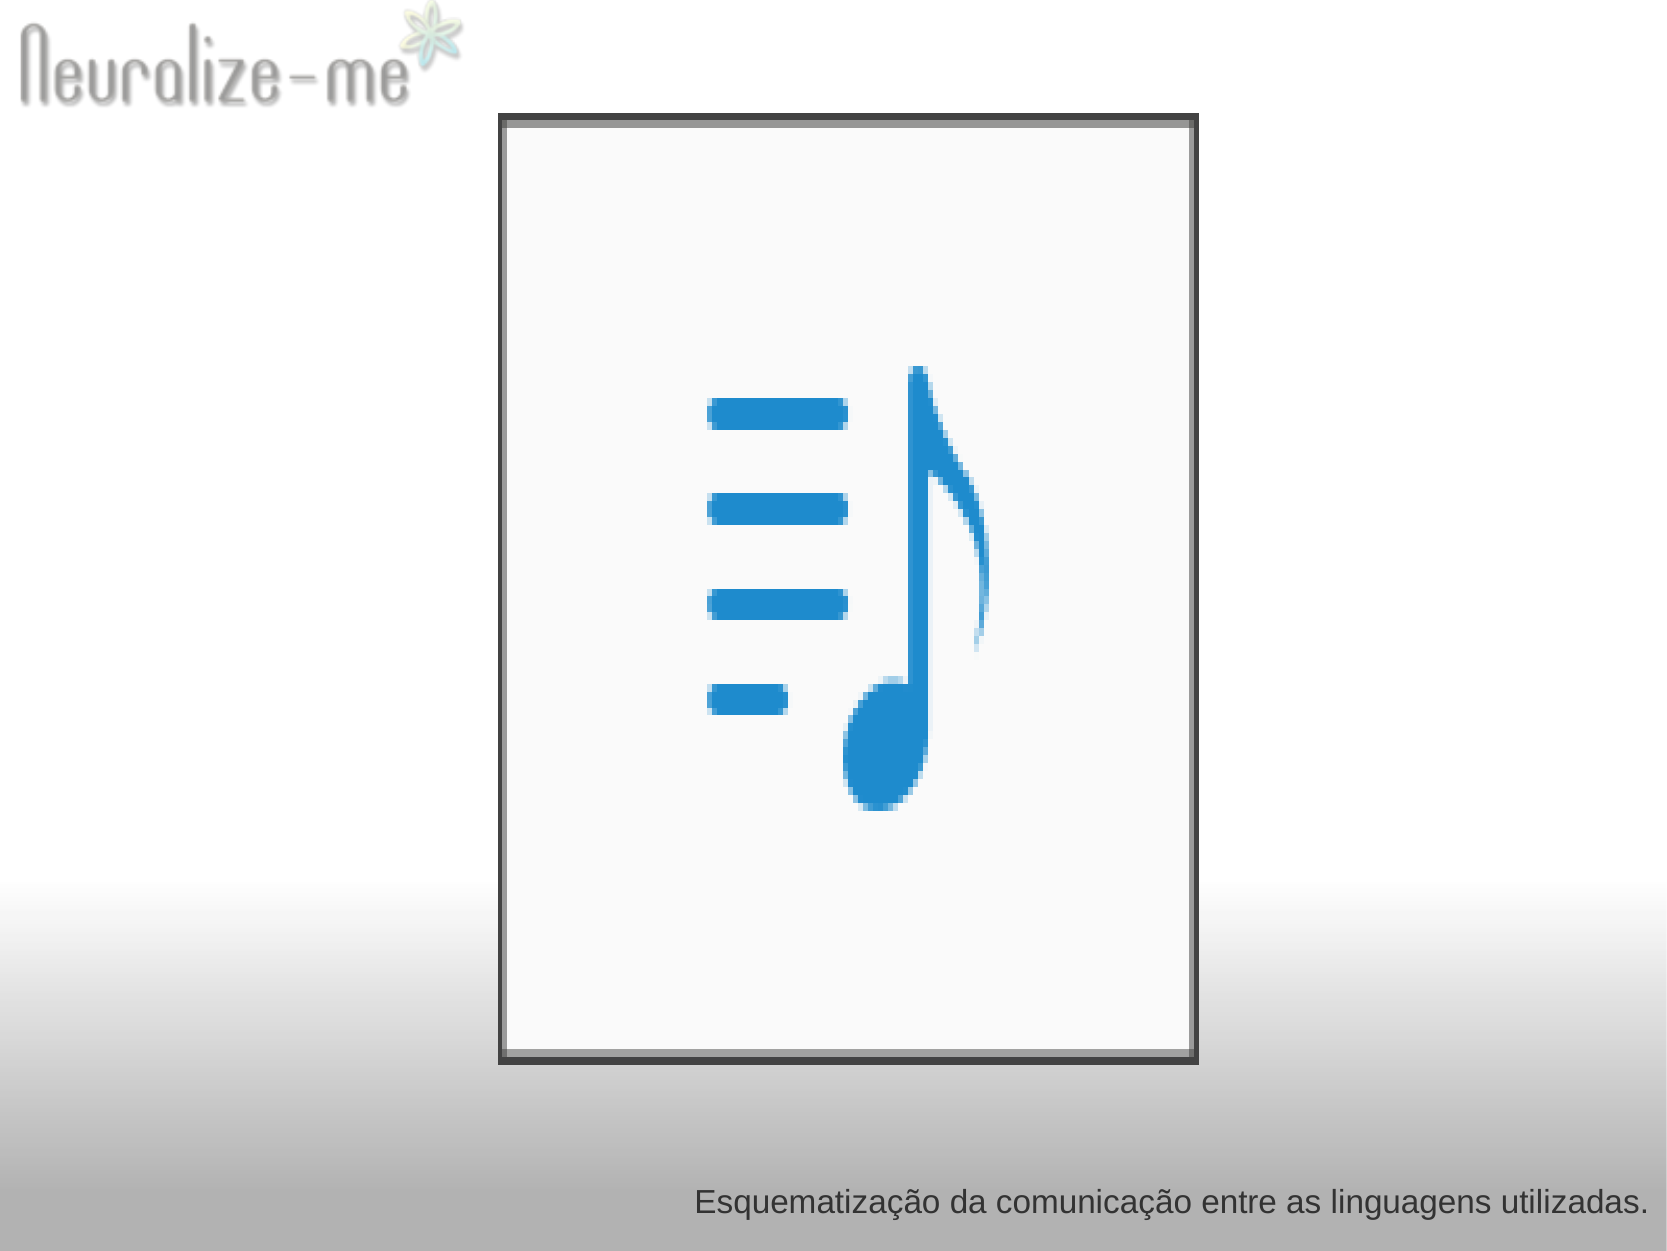

Esquematização da comunicação entre as linguagens utilizadas.